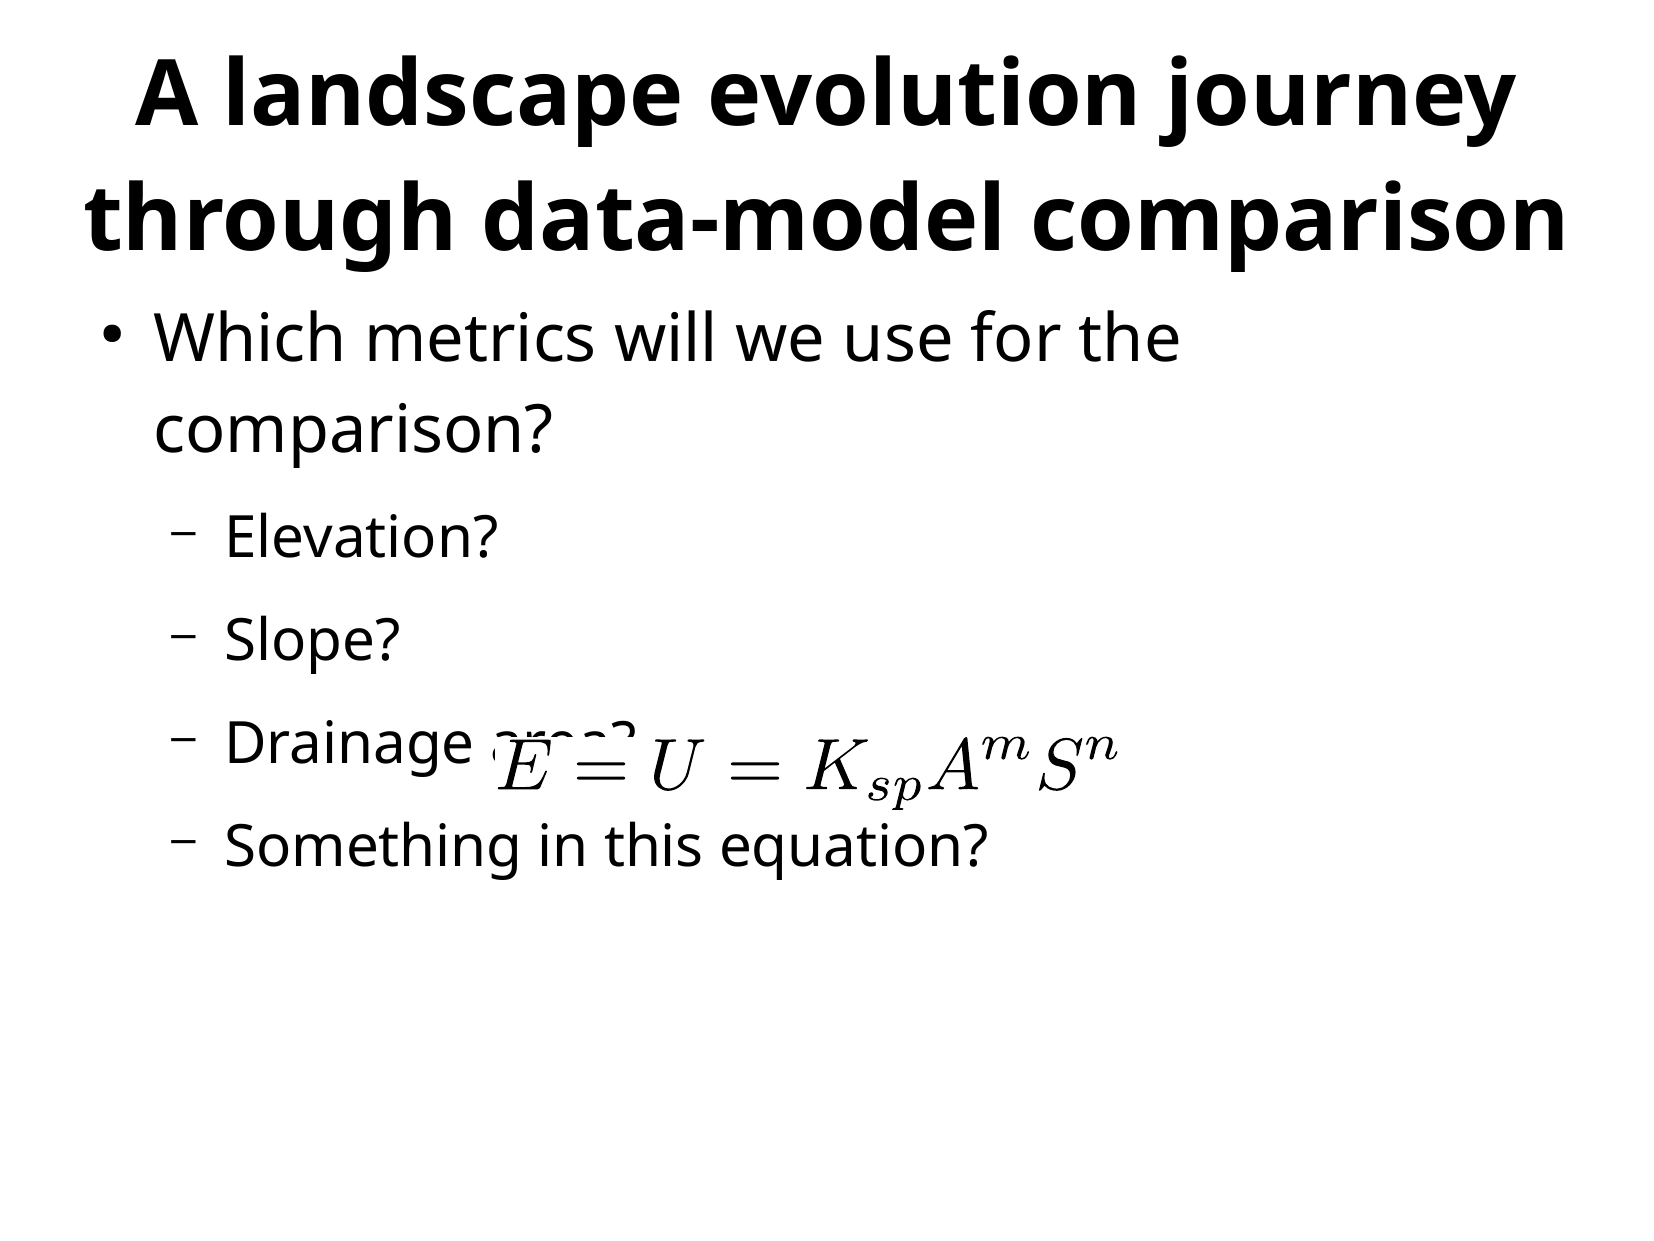

# A landscape evolution journey through data-model comparison
Which metrics will we use for the comparison?
Elevation?
Slope?
Drainage area?
Something in this equation?